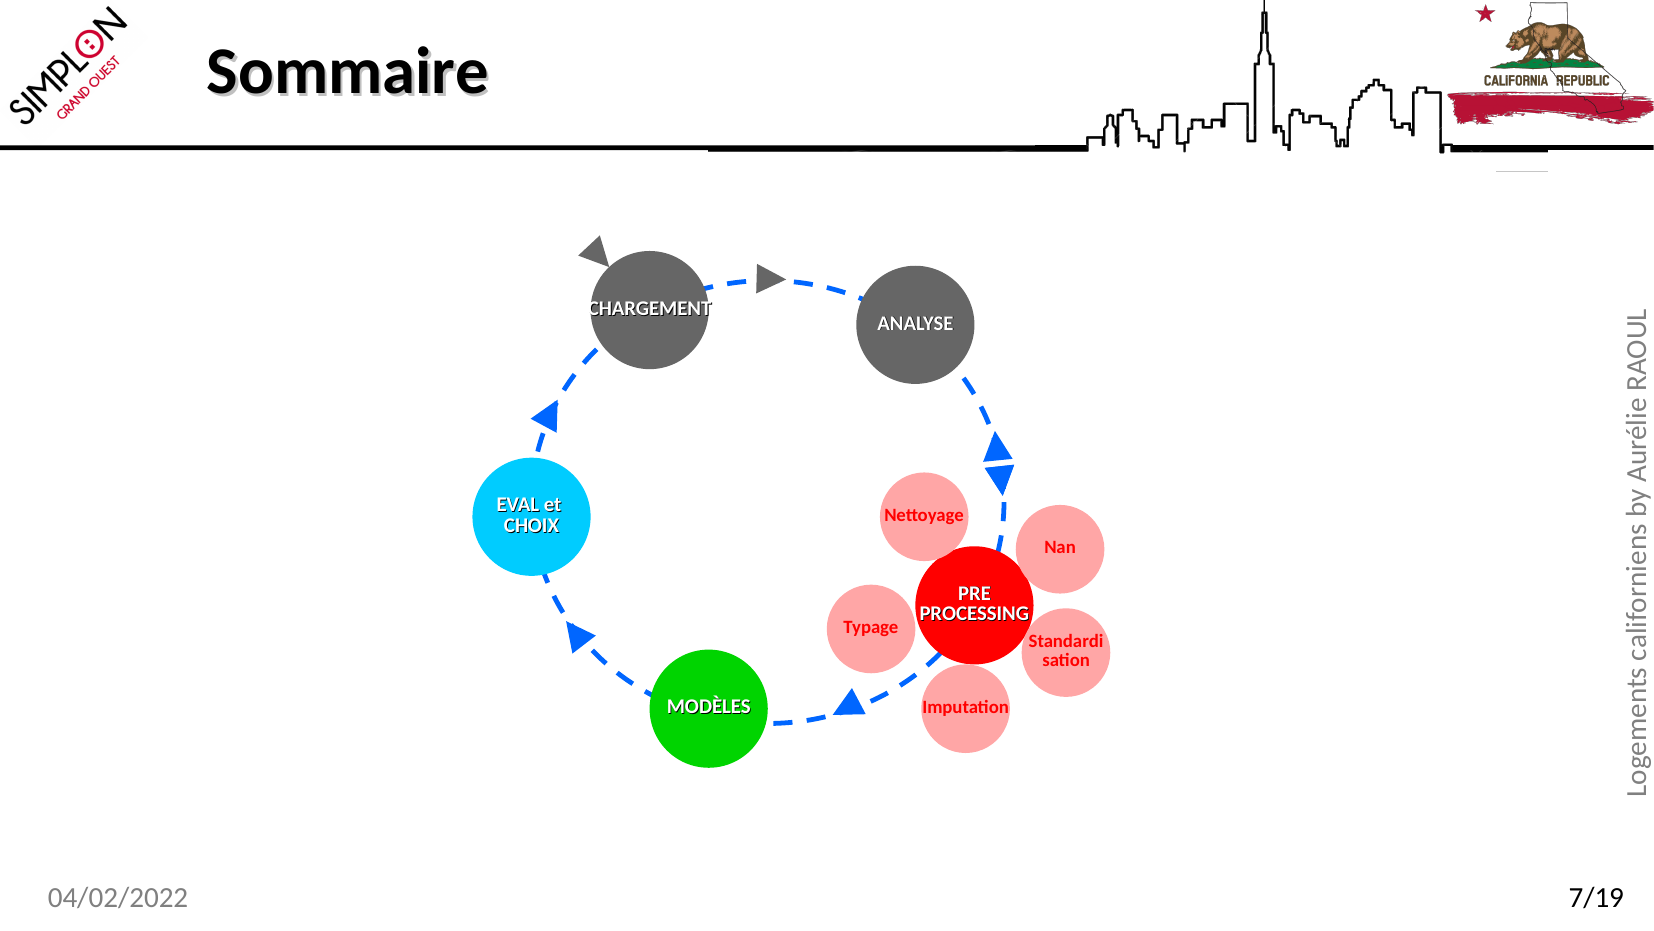

# Sommaire
CHARGEMENT
ANALYSE
EVAL et
CHOIX
Nettoyage
Nan
PRE
PROCESSING
Typage
Standardi
sation
MODÈLES
Imputation
7